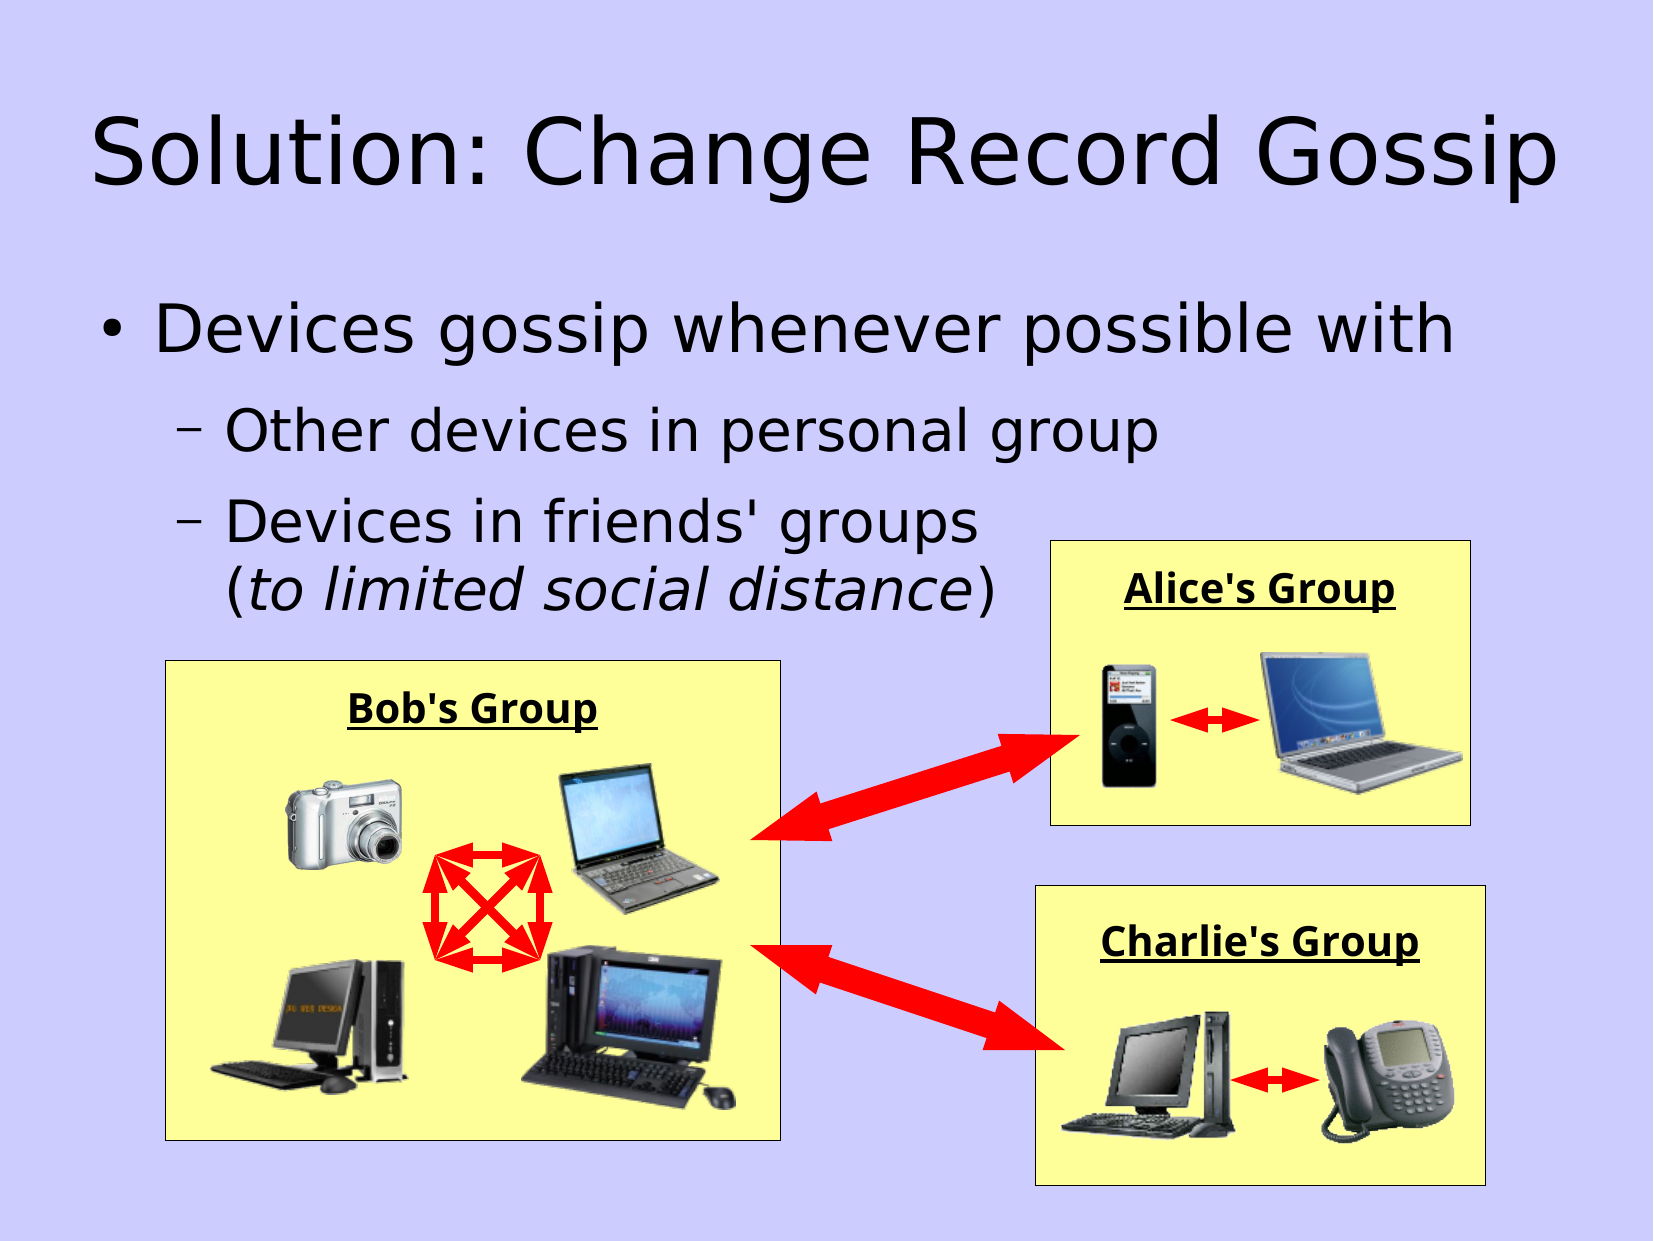

# Solution: Change Record Gossip
Devices gossip whenever possible with
Other devices in personal group
Devices in friends' groups
(to limited social distance)
Alice's Group
Bob's Group
Charlie's Group